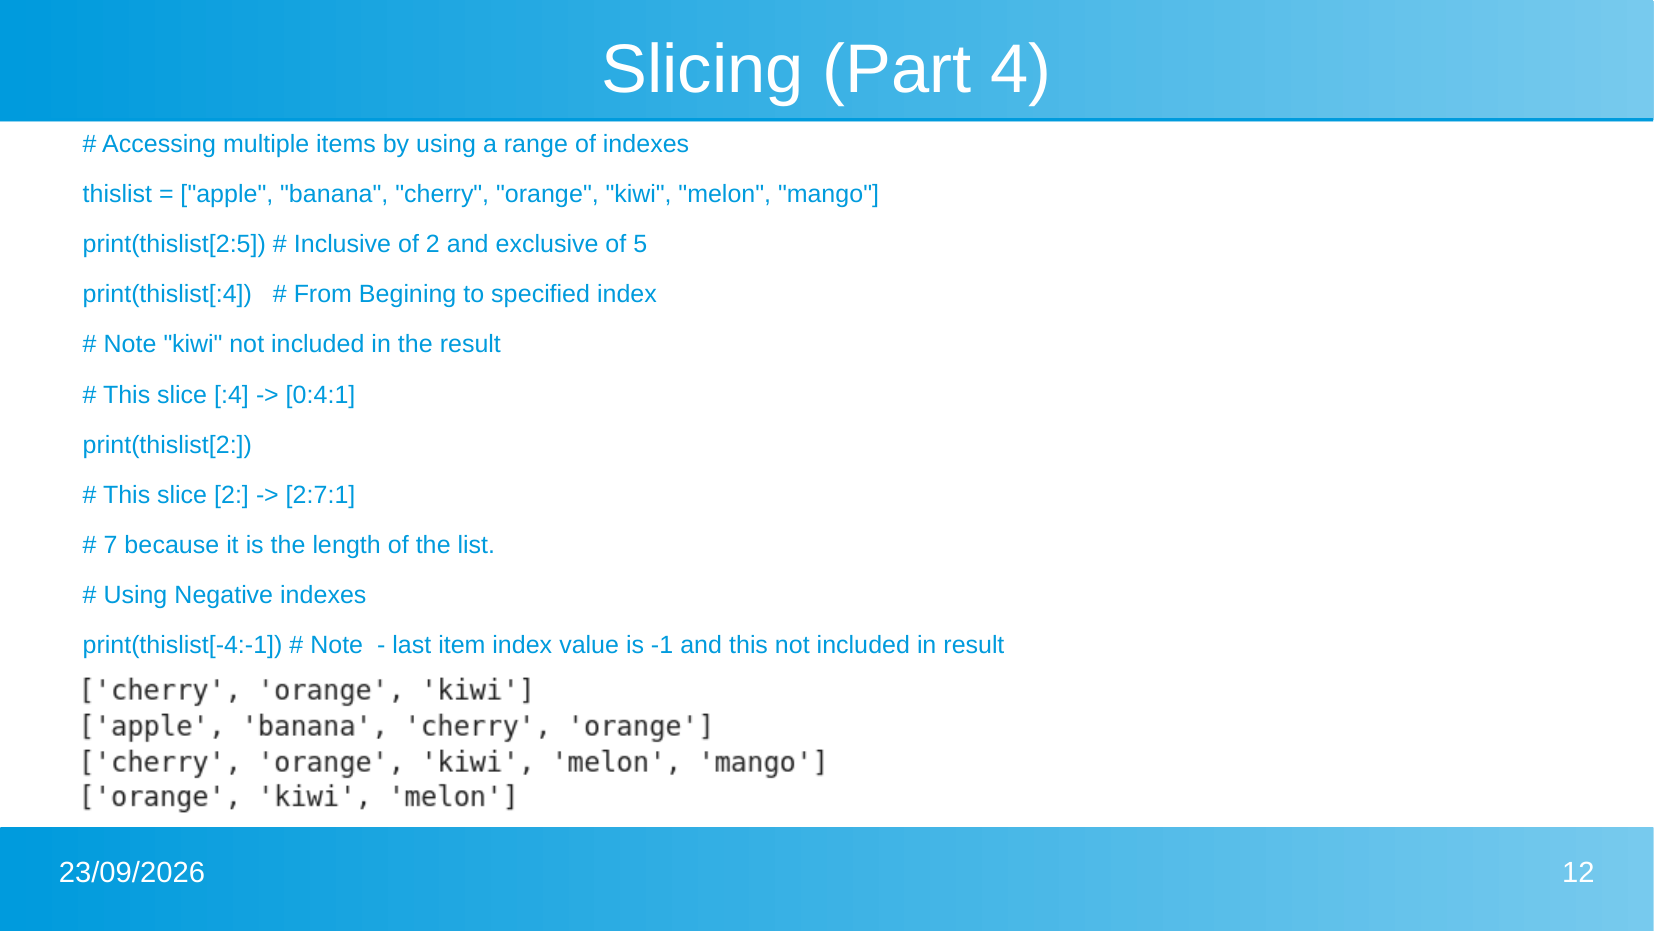

# Slicing (Part 4)
# Accessing multiple items by using a range of indexes
thislist = ["apple", "banana", "cherry", "orange", "kiwi", "melon", "mango"]
print(thislist[2:5]) # Inclusive of 2 and exclusive of 5
print(thislist[:4]) # From Begining to specified index
# Note "kiwi" not included in the result
# This slice [:4] -> [0:4:1]
print(thislist[2:])
# This slice [2:] -> [2:7:1]
# 7 because it is the length of the list.
# Using Negative indexes
print(thislist[-4:-1]) # Note - last item index value is -1 and this not included in result
12